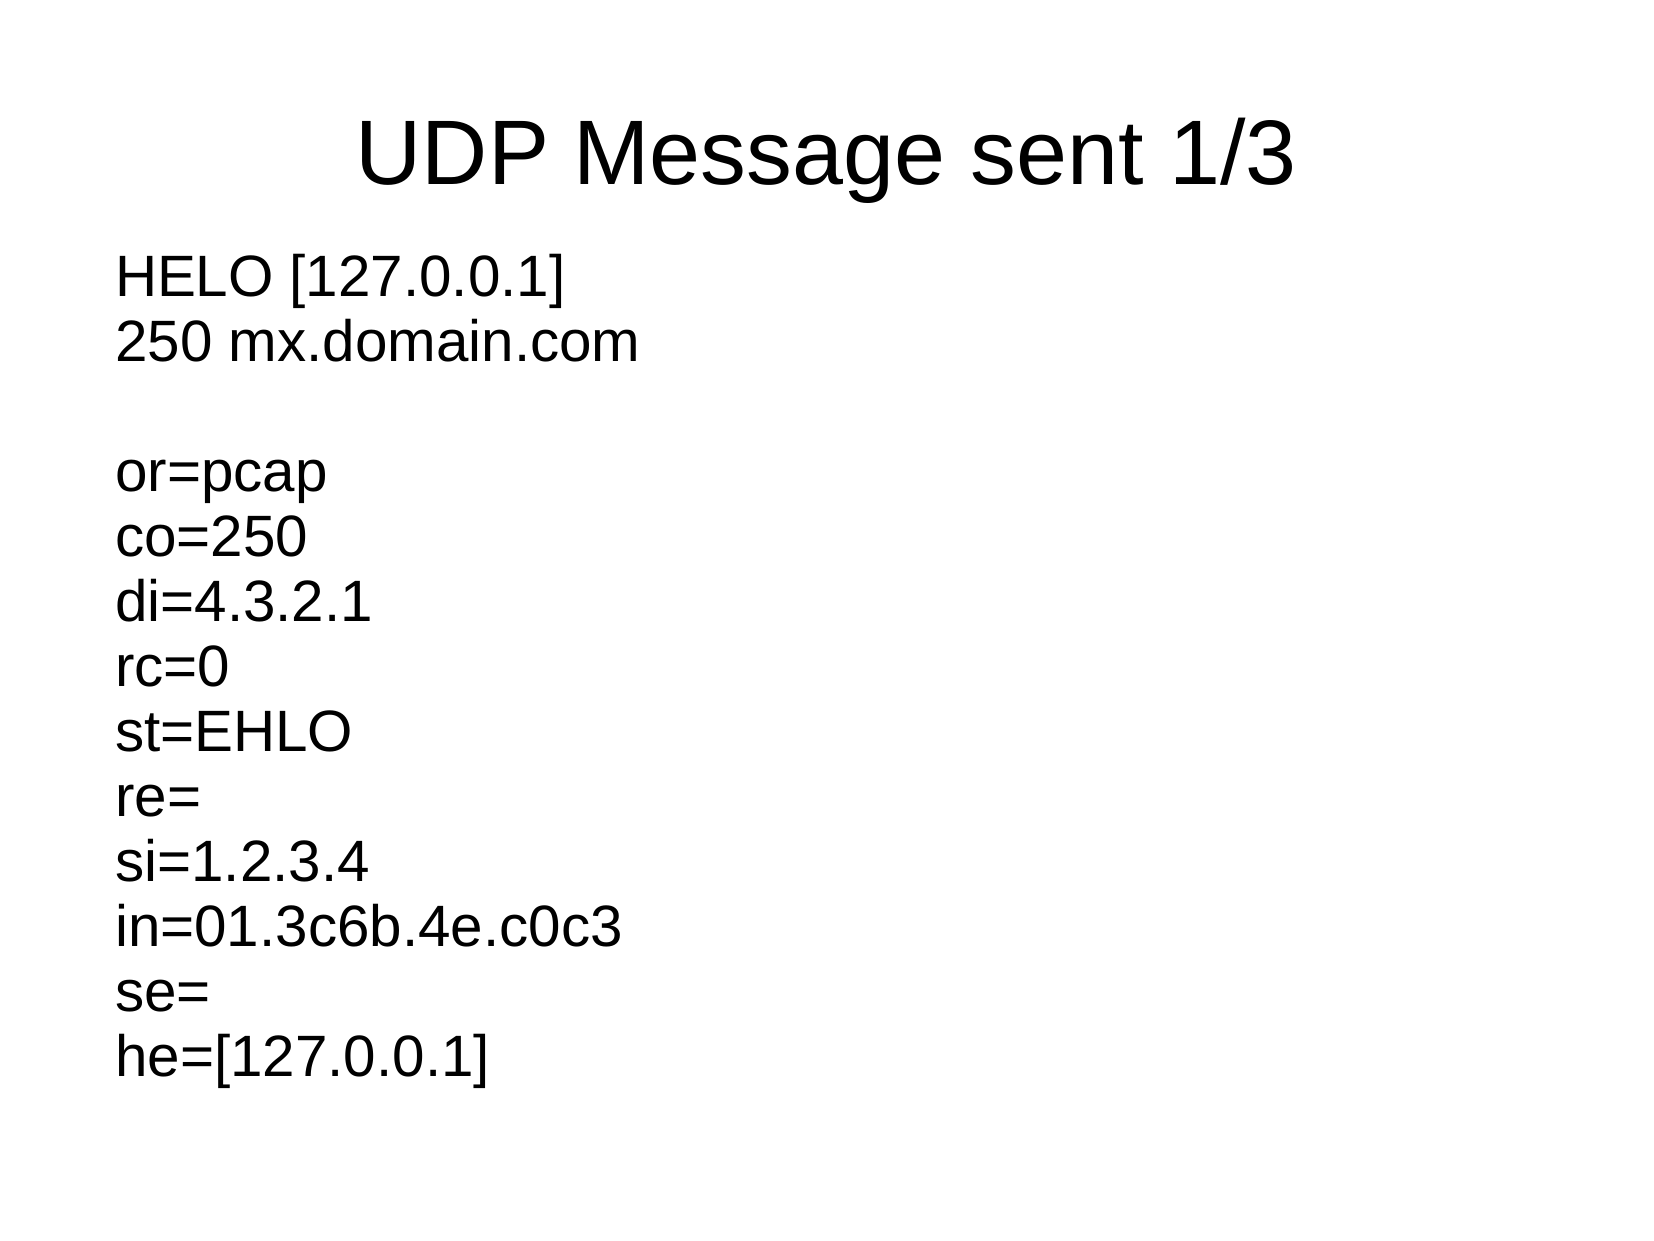

# UDP Message sent 1/3
 HELO [127.0.0.1]
 250 mx.domain.com
 or=pcap
 co=250
 di=4.3.2.1
 rc=0
 st=EHLO
 re=
 si=1.2.3.4
 in=01.3c6b.4e.c0c3
 se=
 he=[127.0.0.1]